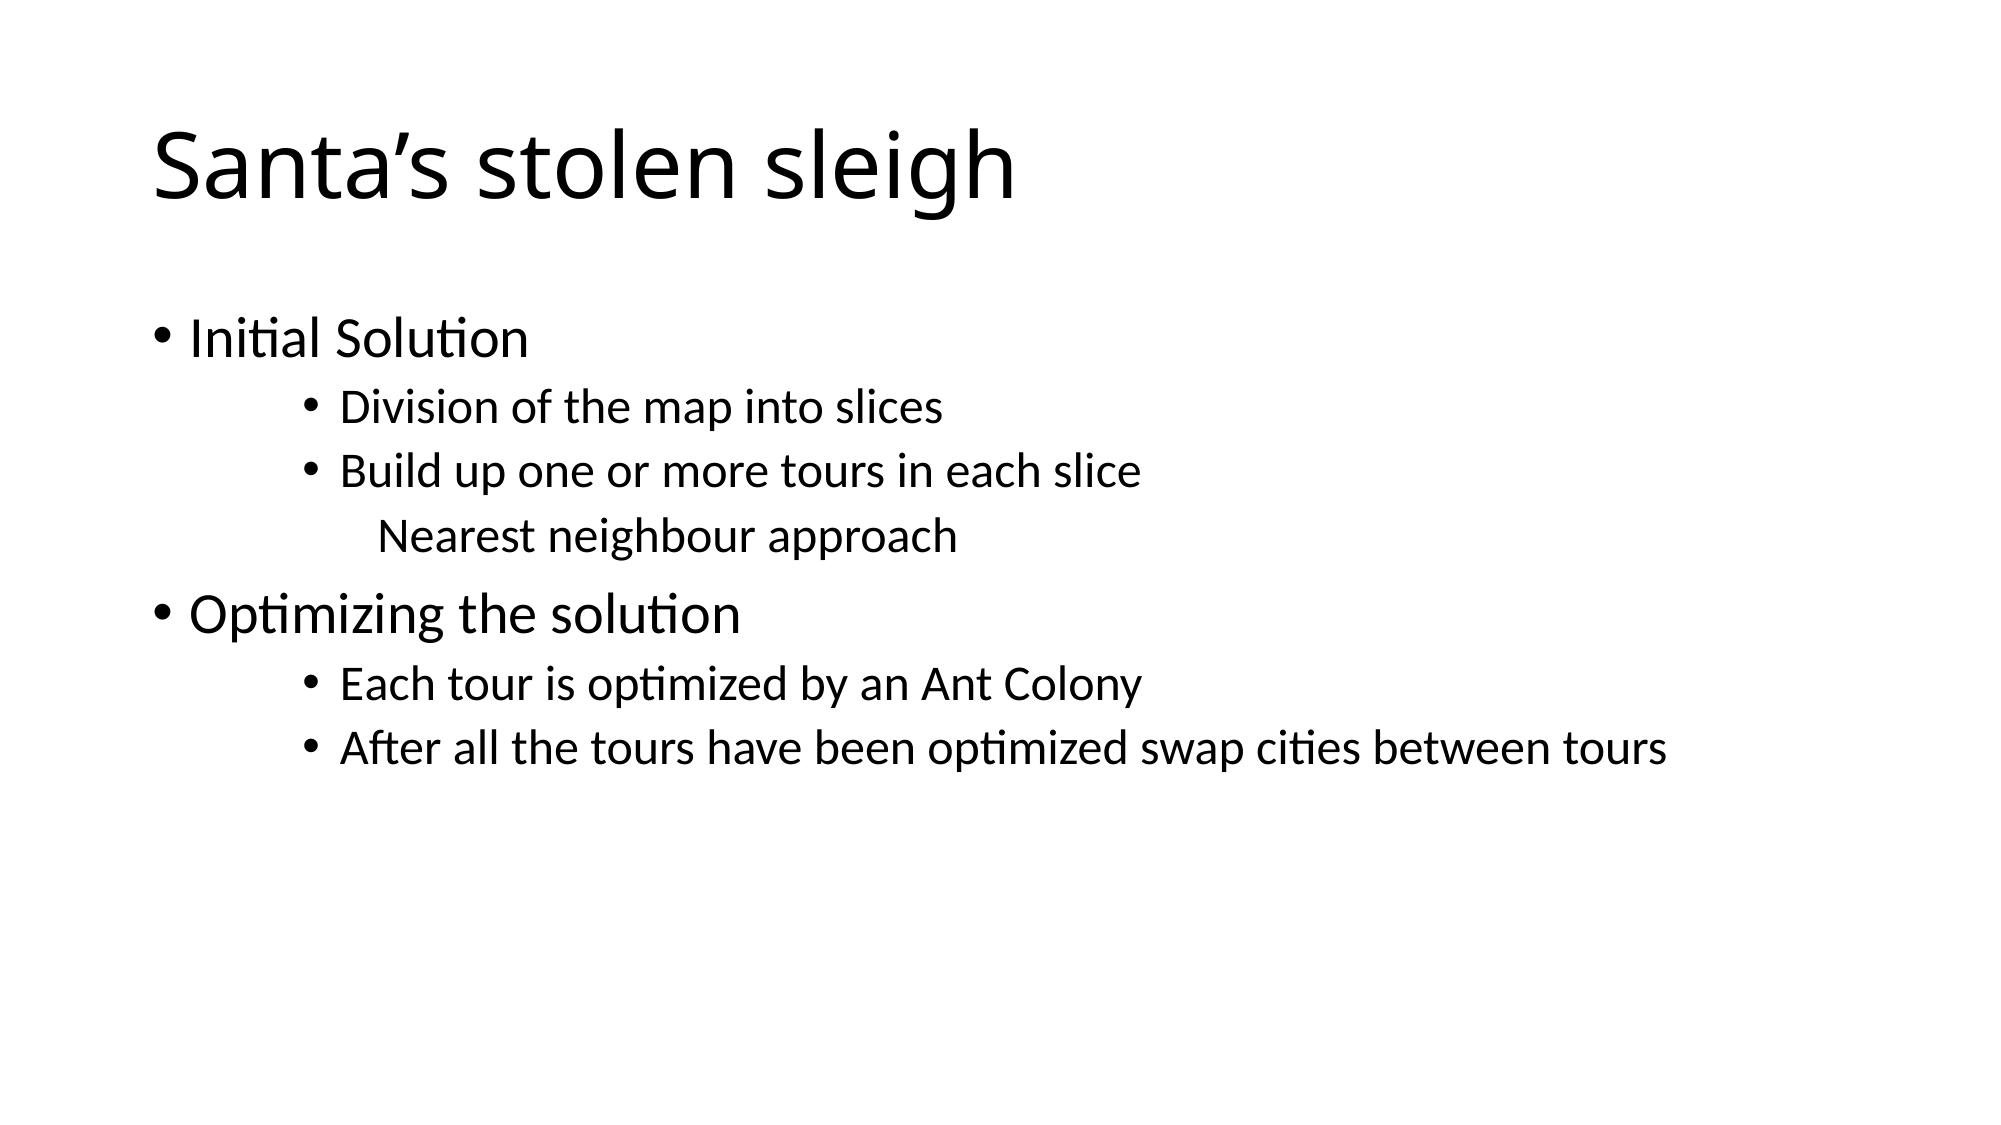

# Santa’s stolen sleigh
Initial Solution
Division of the map into slices
Build up one or more tours in each slice
	Nearest neighbour approach
Optimizing the solution
Each tour is optimized by an Ant Colony
After all the tours have been optimized swap cities between tours